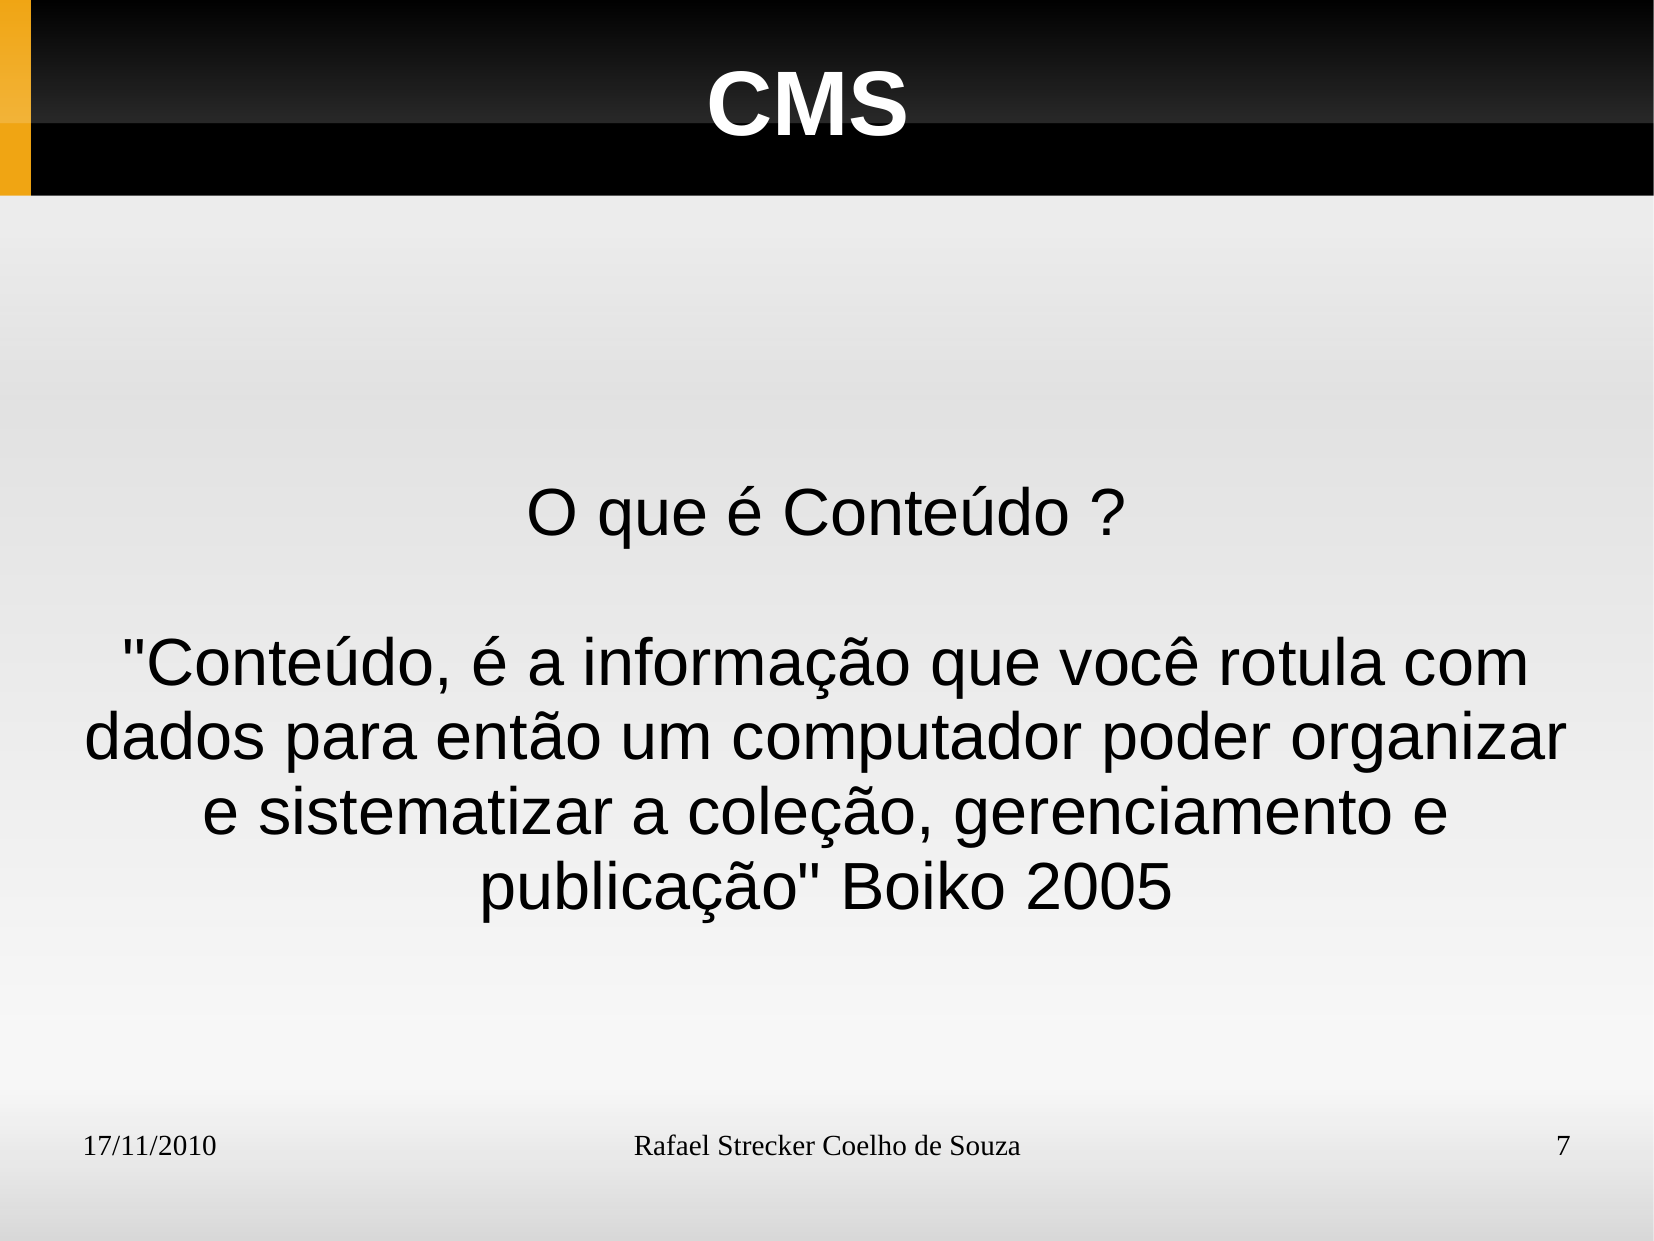

# CMS
O que é Conteúdo ?
"Conteúdo, é a informação que você rotula com dados para então um computador poder organizar e sistematizar a coleção, gerenciamento e publicação" Boiko 2005
17/11/2010
Rafael Strecker Coelho de Souza
7